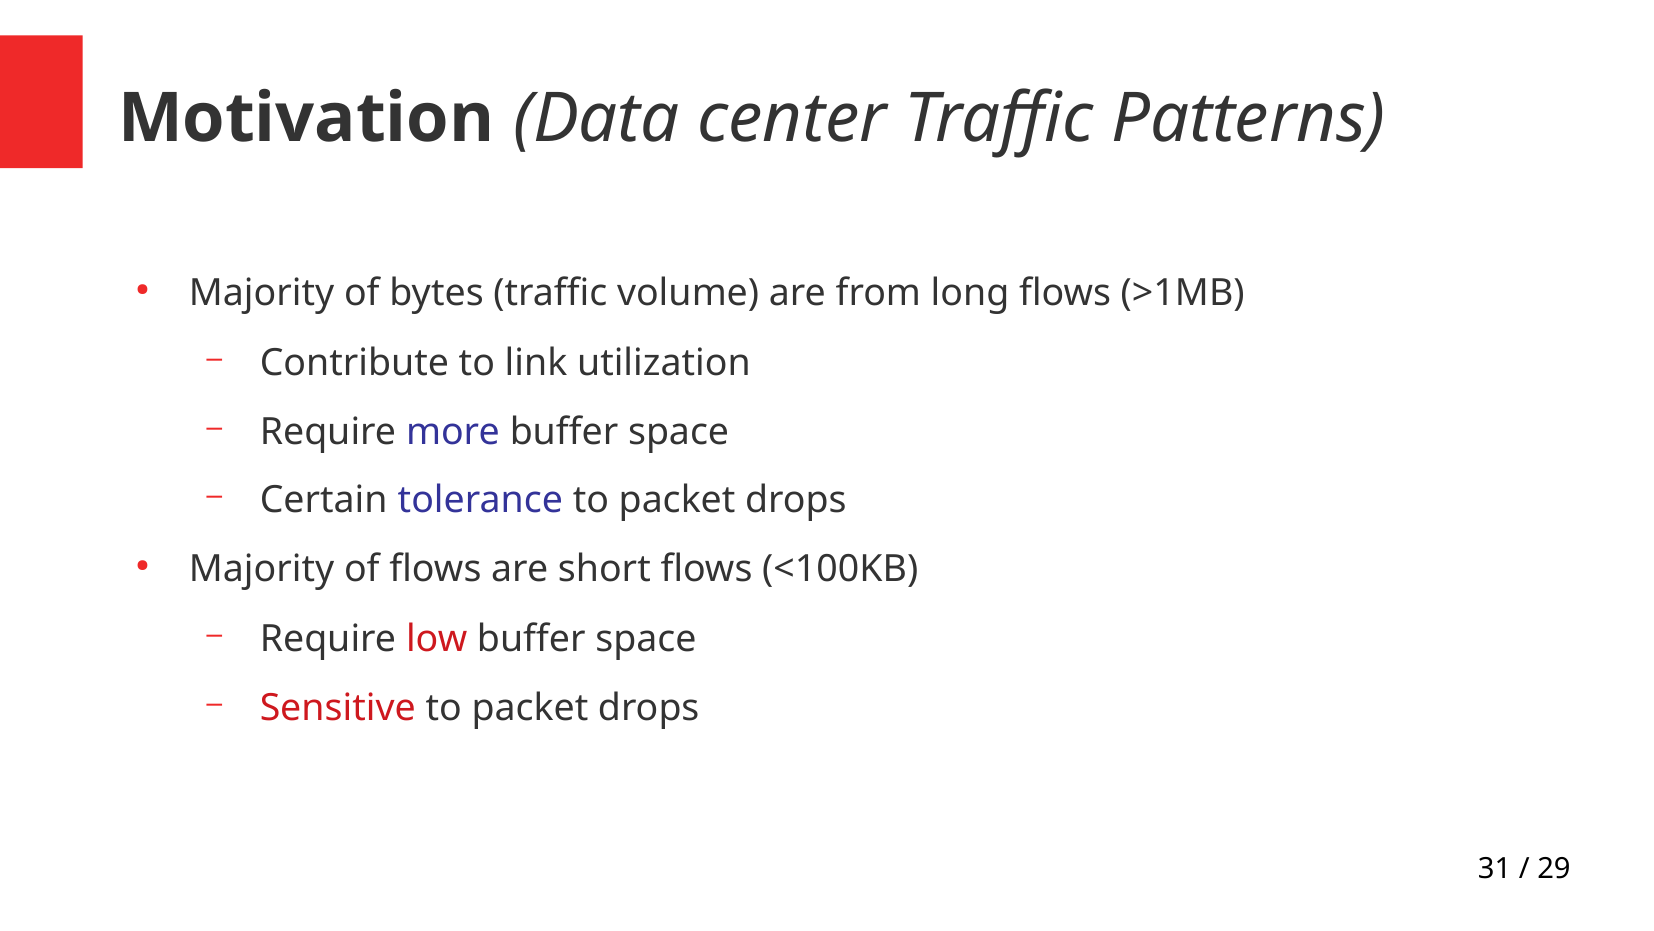

# Motivation (Data center Traffic Patterns)
Majority of bytes (traffic volume) are from long flows (>1MB)
Contribute to link utilization
Require more buffer space
Certain tolerance to packet drops
Majority of flows are short flows (<100KB)
Require low buffer space
Sensitive to packet drops
31